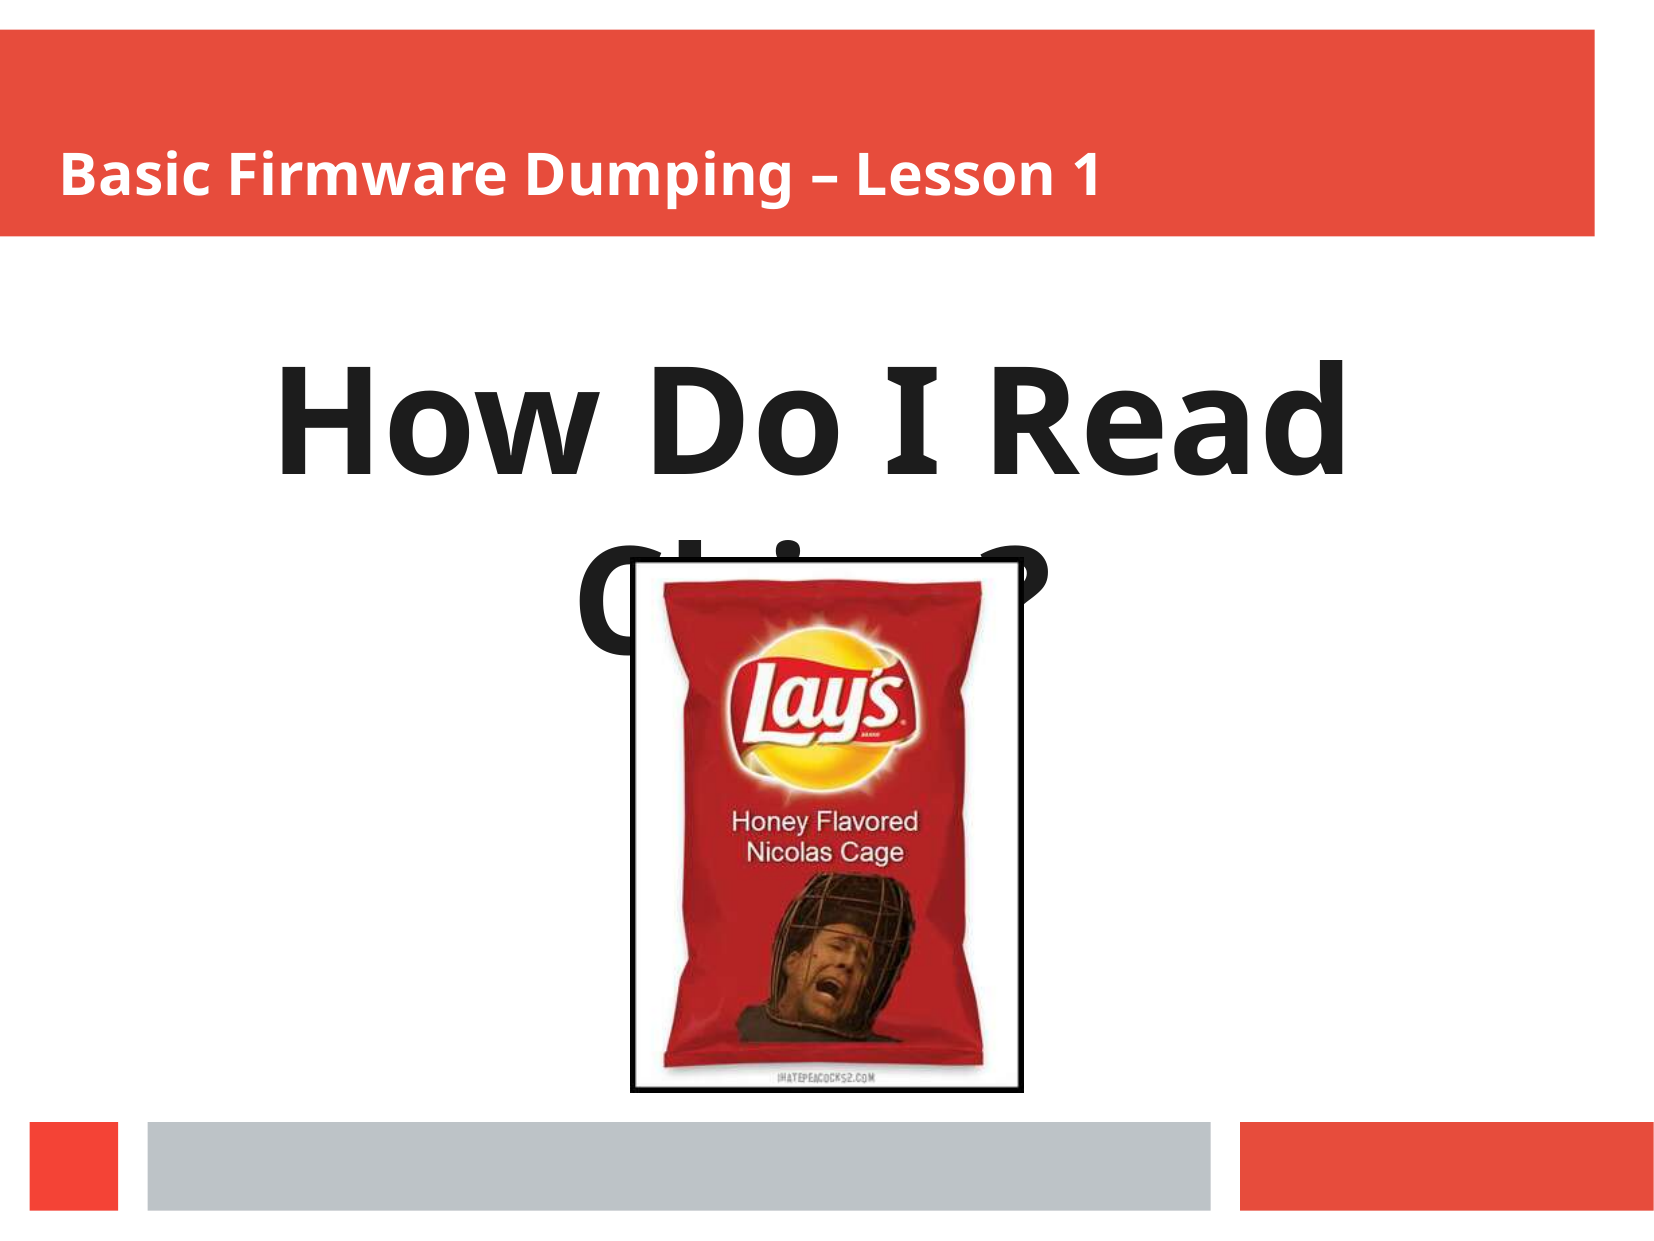

Basic Firmware Dumping – Lesson 1
How Do I Read Chips?